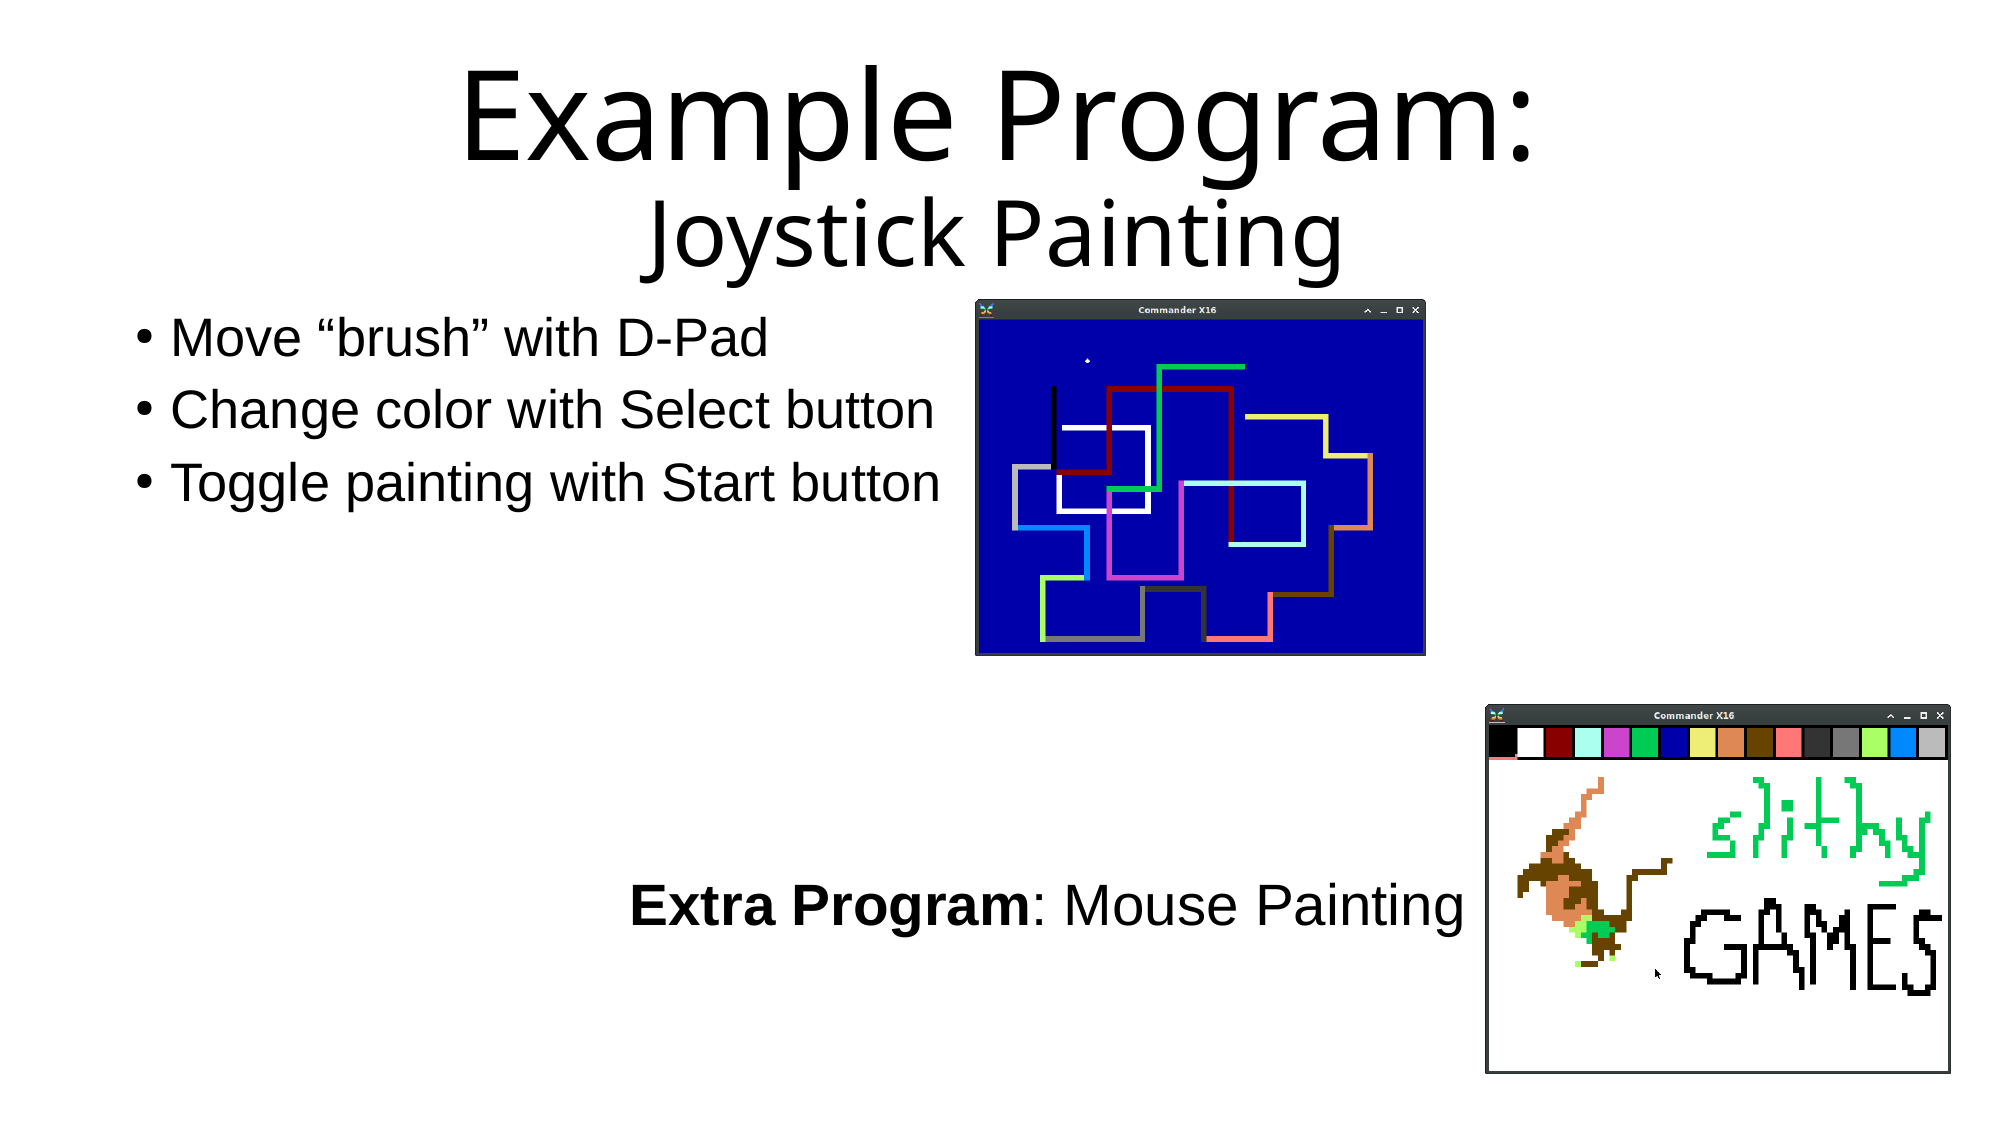

# Example Program: Joystick Painting
Move “brush” with D-Pad
Change color with Select button
Toggle painting with Start button
Extra Program: Mouse Painting